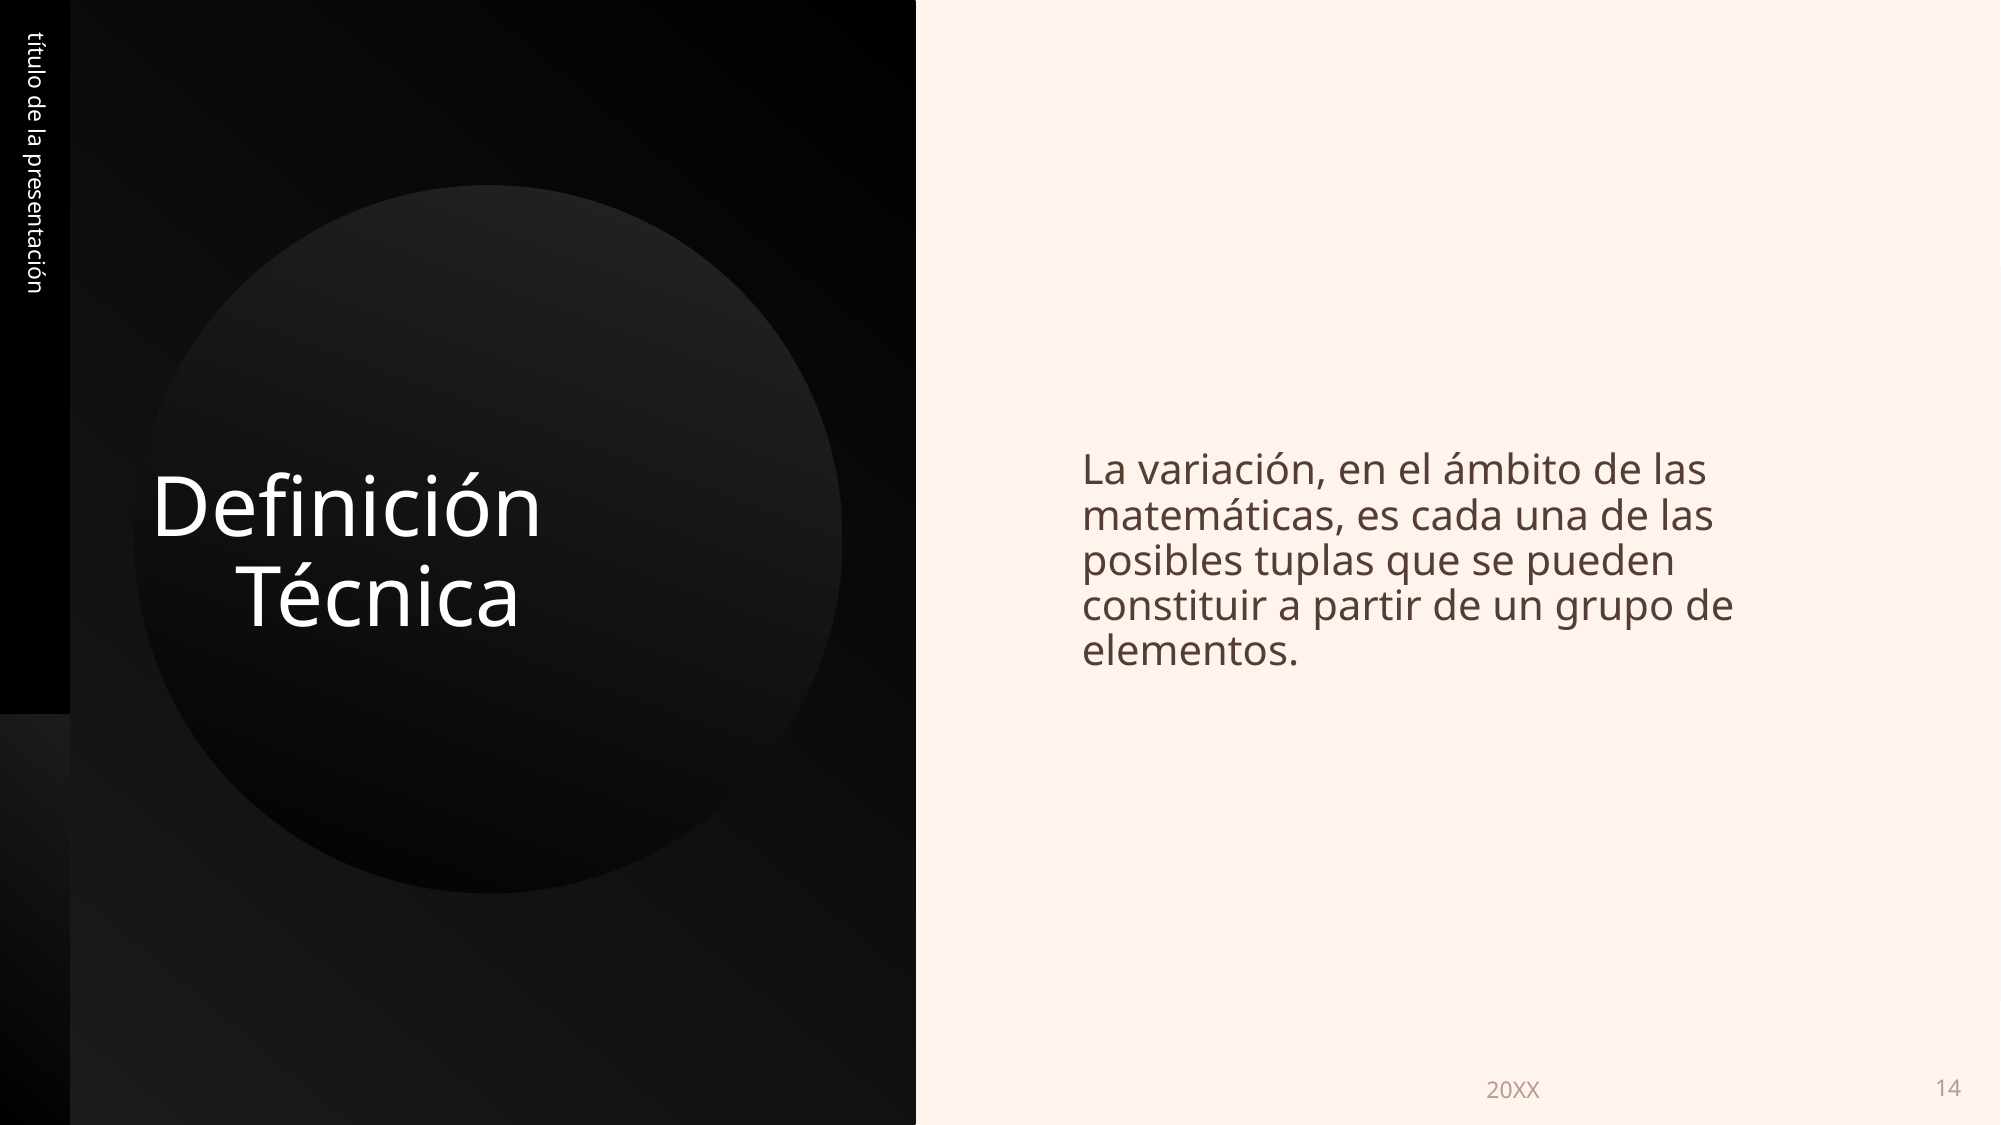

# Definición Técnica
La variación, en el ámbito de las matemáticas, es cada una de las posibles tuplas que se pueden constituir a partir de un grupo de elementos.
título de la presentación
20XX